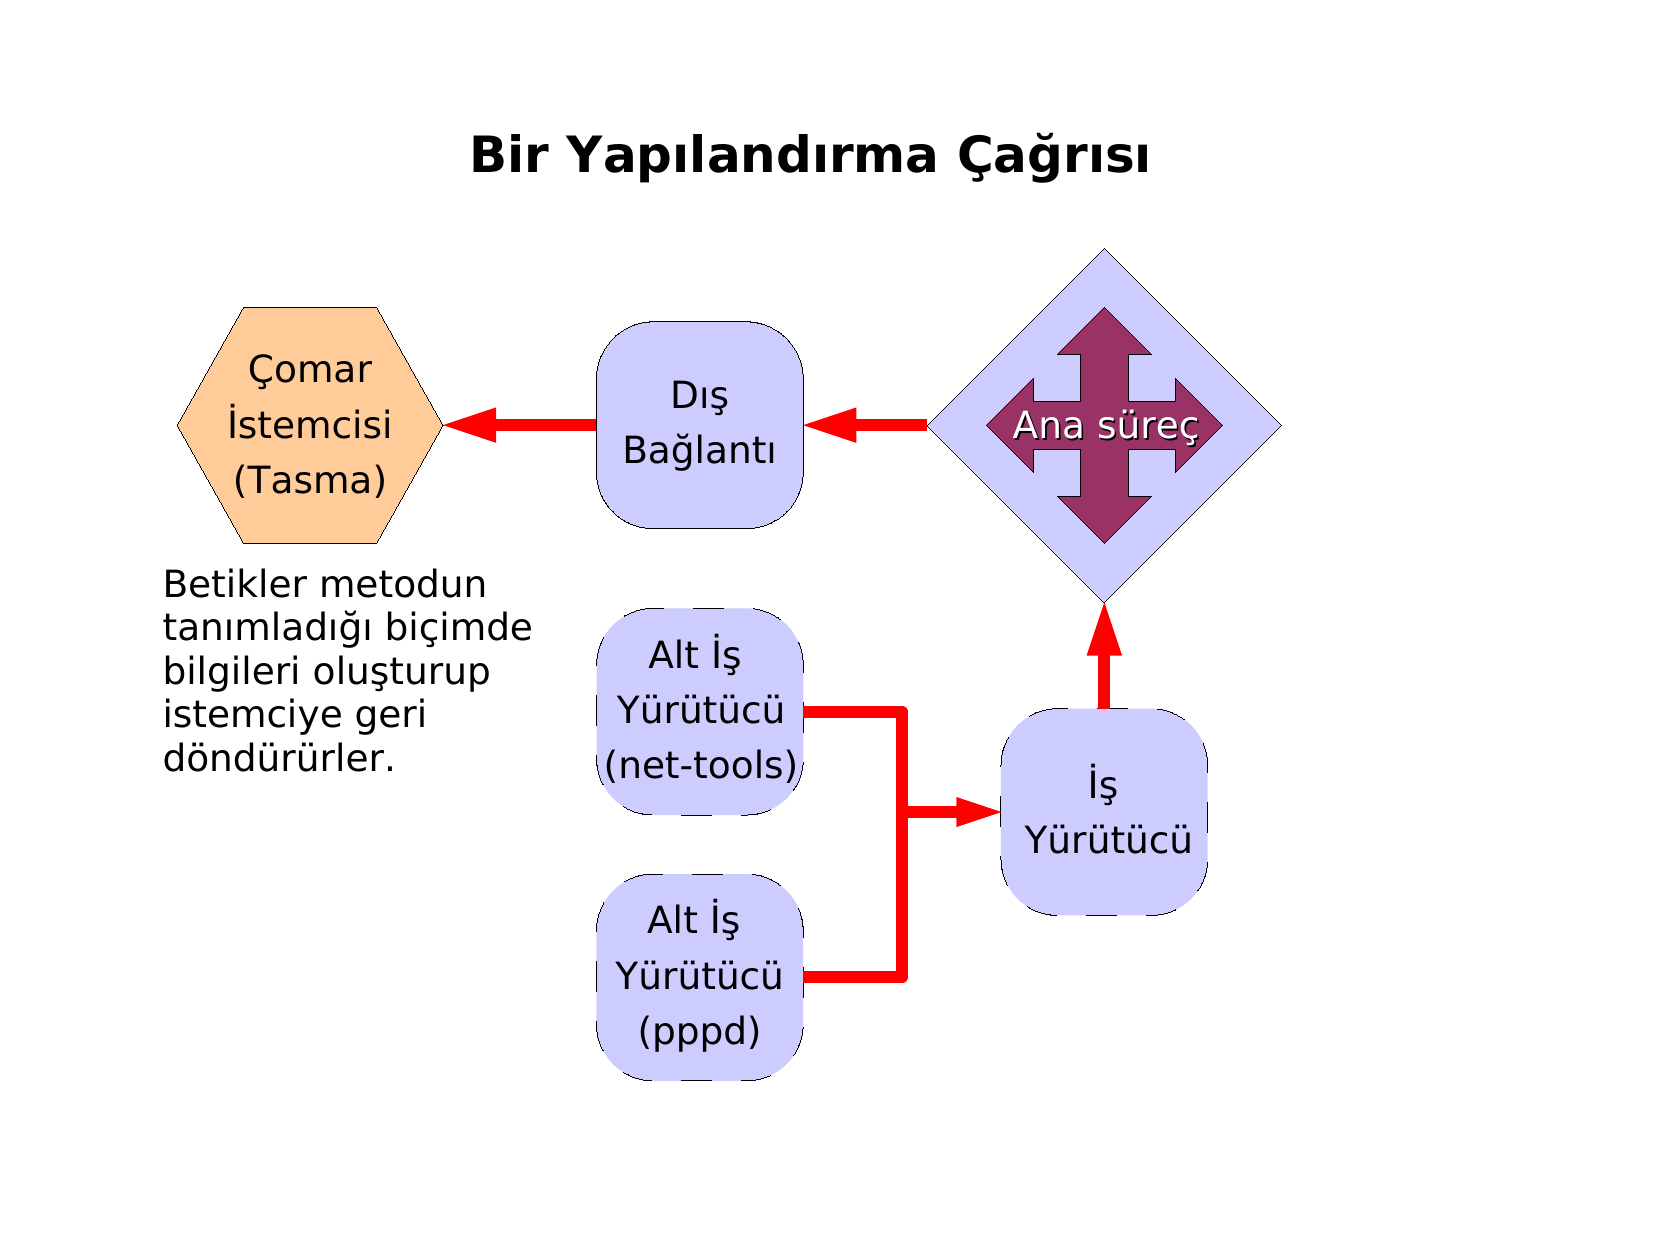

Bir Yapılandırma Çağrısı
Çomar
İstemcisi
(Tasma)
Dış
Bağlantı
Ana süreç
Betikler metodun
tanımladığı biçimde
bilgileri oluşturup
istemciye geri
döndürürler.
Alt İş
Yürütücü
(net-tools)
İş
Yürütücü
Alt İş
Yürütücü
(pppd)